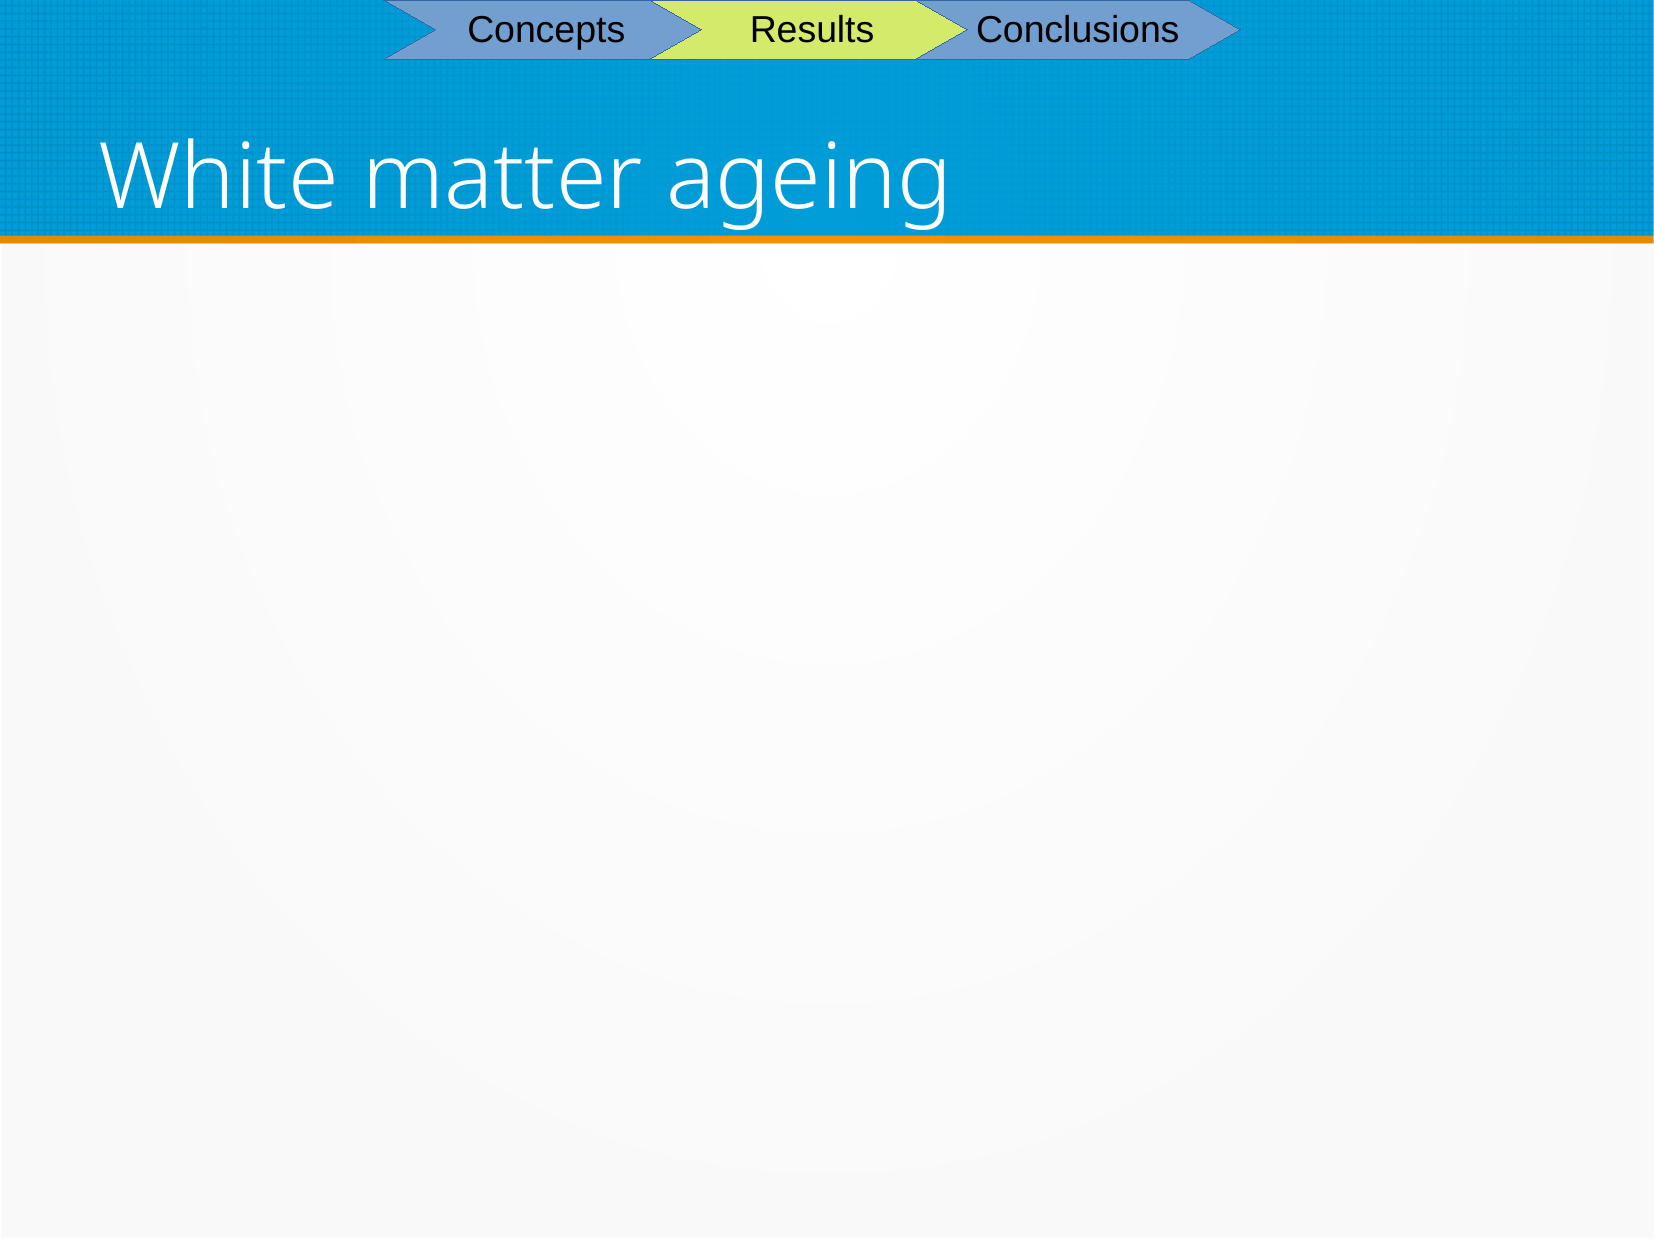

Concepts
Results
Conclusions
# White matter ageing